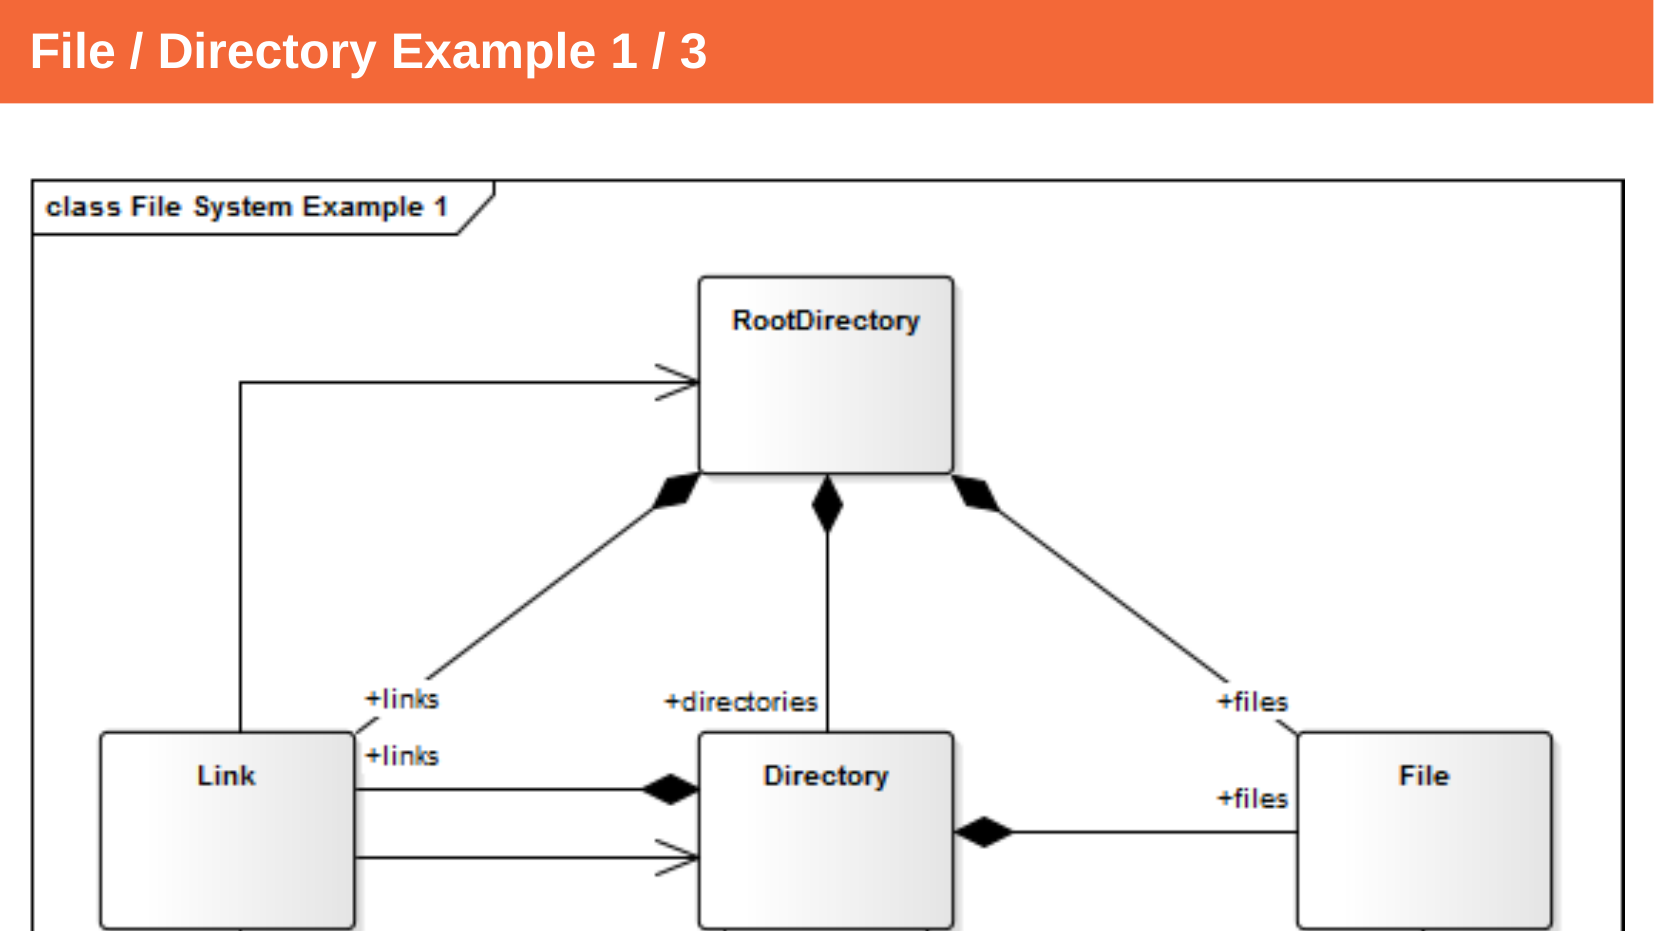

# File / Directory Example 1 / 3
Advanced Design and Programming
3
© 2019 Dirk Riehle - Some Rights Reserved